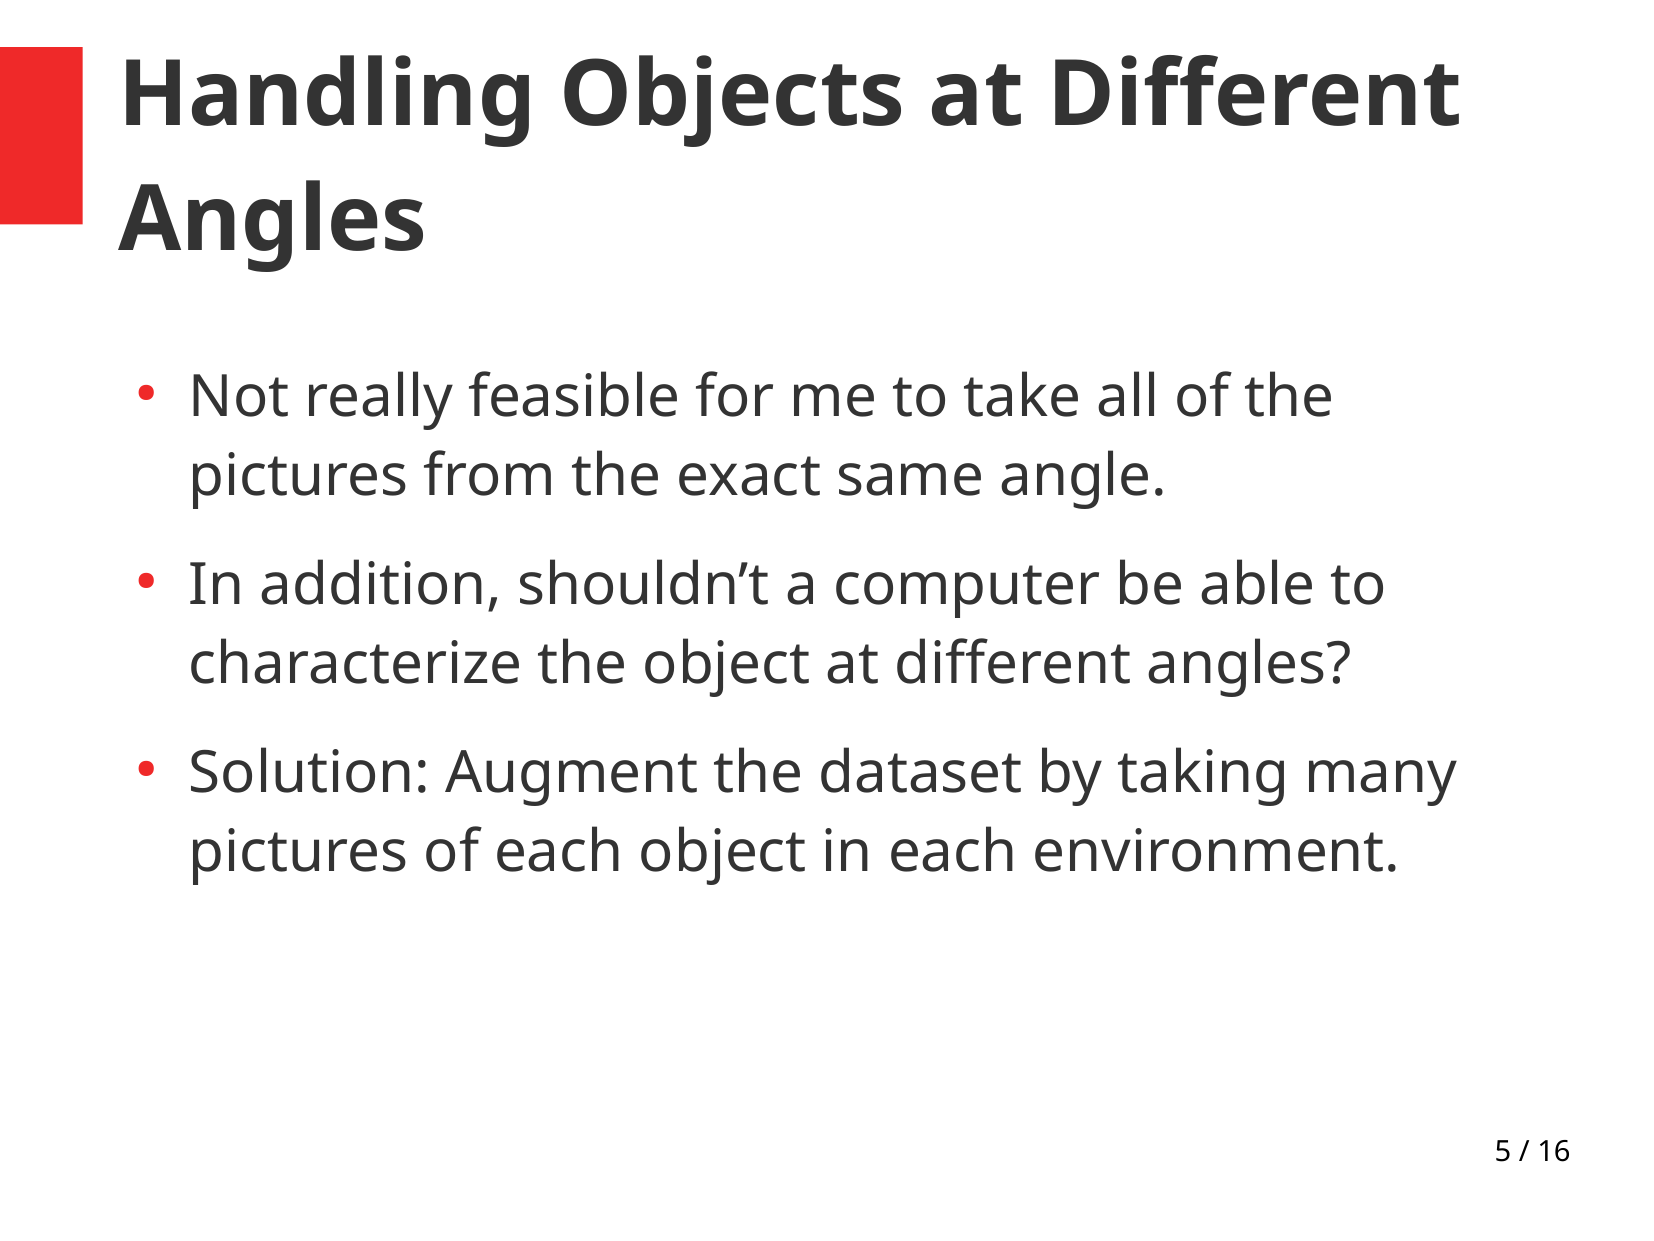

# Handling Objects at Different Angles
Not really feasible for me to take all of the pictures from the exact same angle.
In addition, shouldn’t a computer be able to characterize the object at different angles?
Solution: Augment the dataset by taking many pictures of each object in each environment.
5